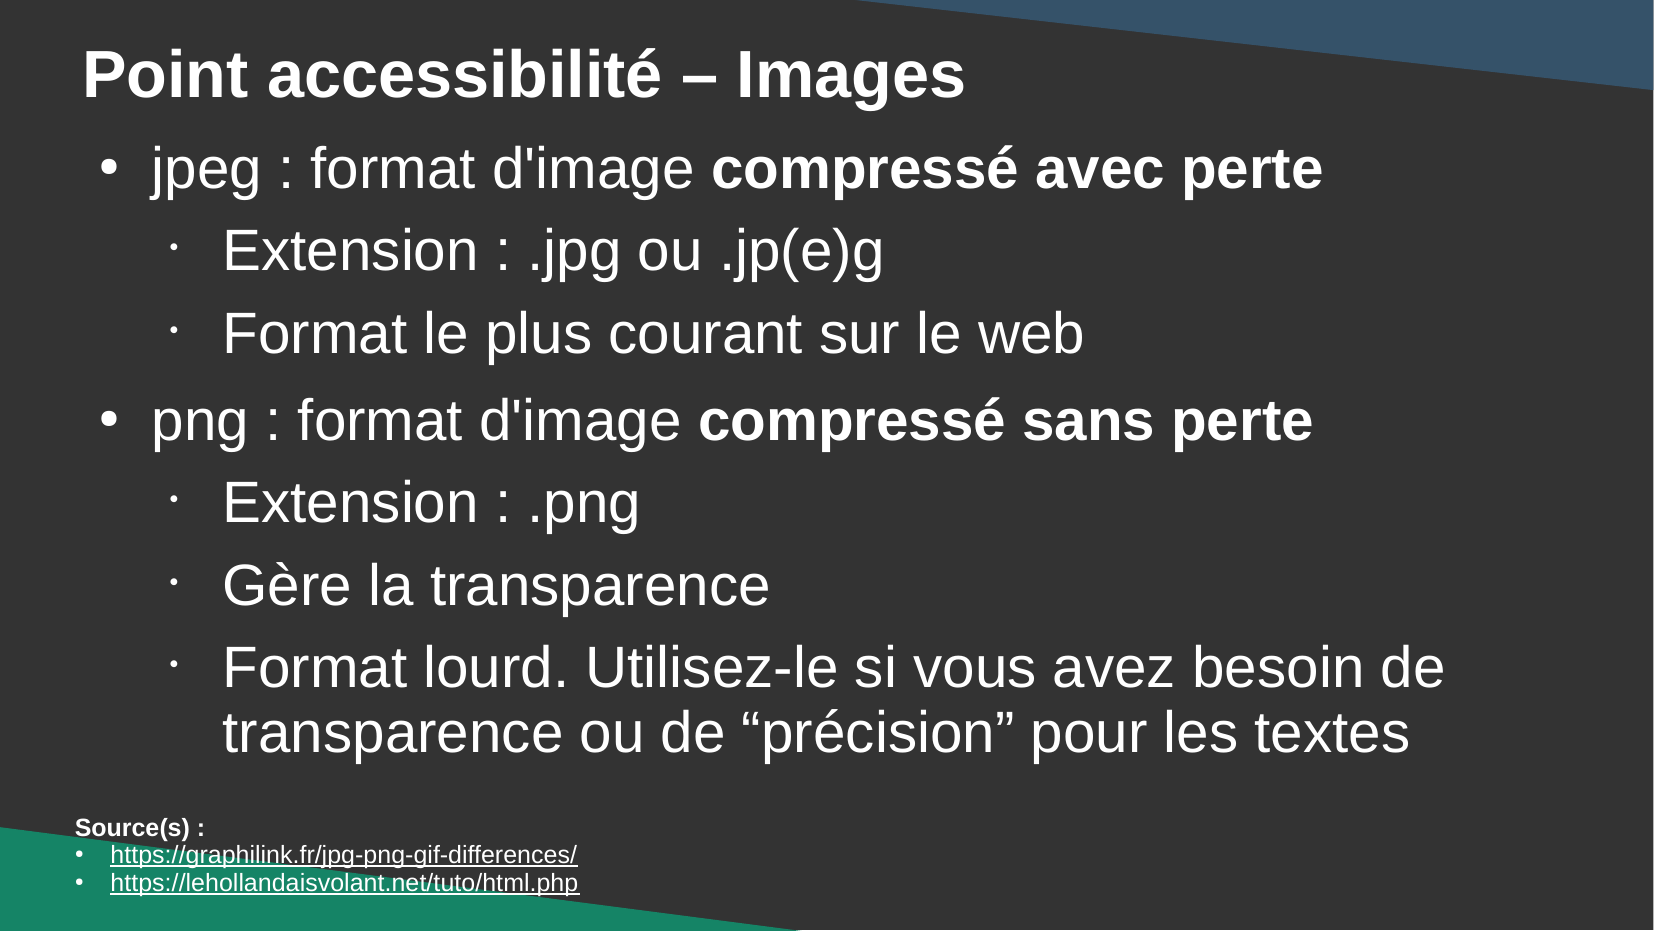

# Point accessibilité – Images
jpeg : format d'image compressé avec perte
Extension : .jpg ou .jp(e)g
Format le plus courant sur le web
png : format d'image compressé sans perte
Extension : .png
Gère la transparence
Format lourd. Utilisez-le si vous avez besoin de transparence ou de “précision” pour les textes
Source(s) :
https://graphilink.fr/jpg-png-gif-differences/
https://lehollandaisvolant.net/tuto/html.php